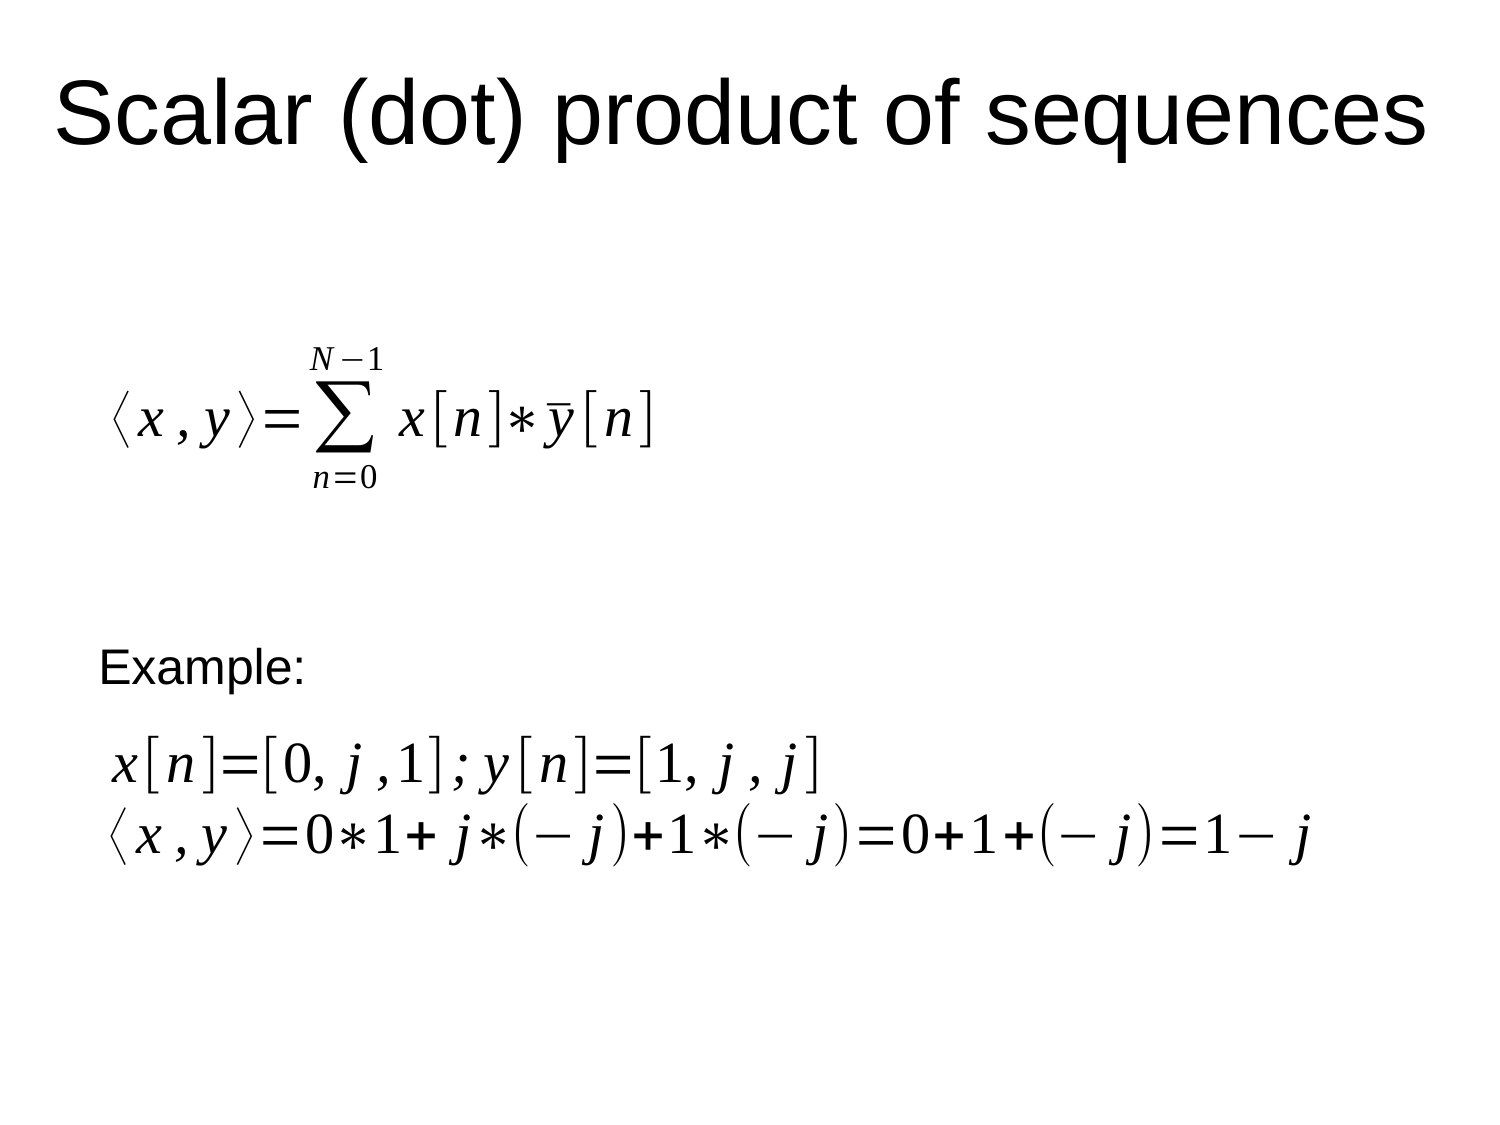

# Scalar (dot) product of sequences
Example: